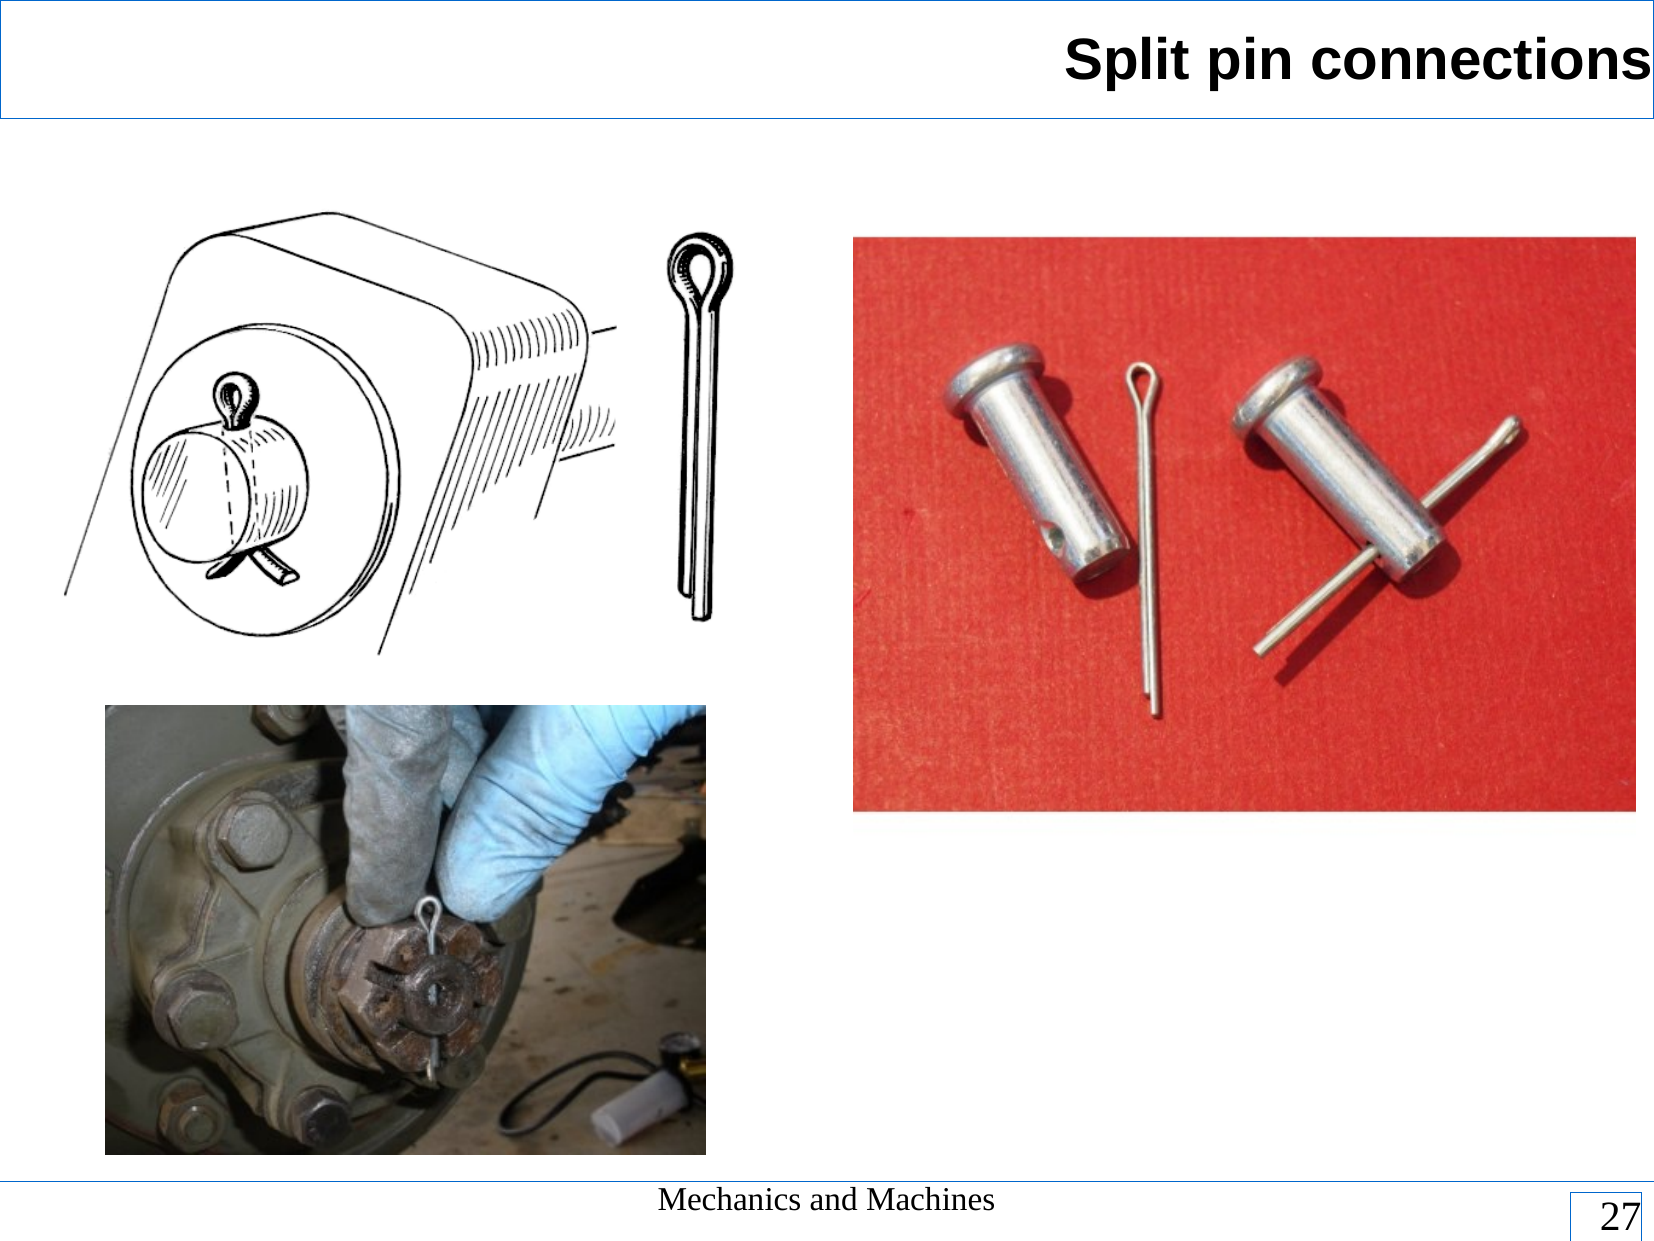

# Split pin connections
Mechanics and Machines
27